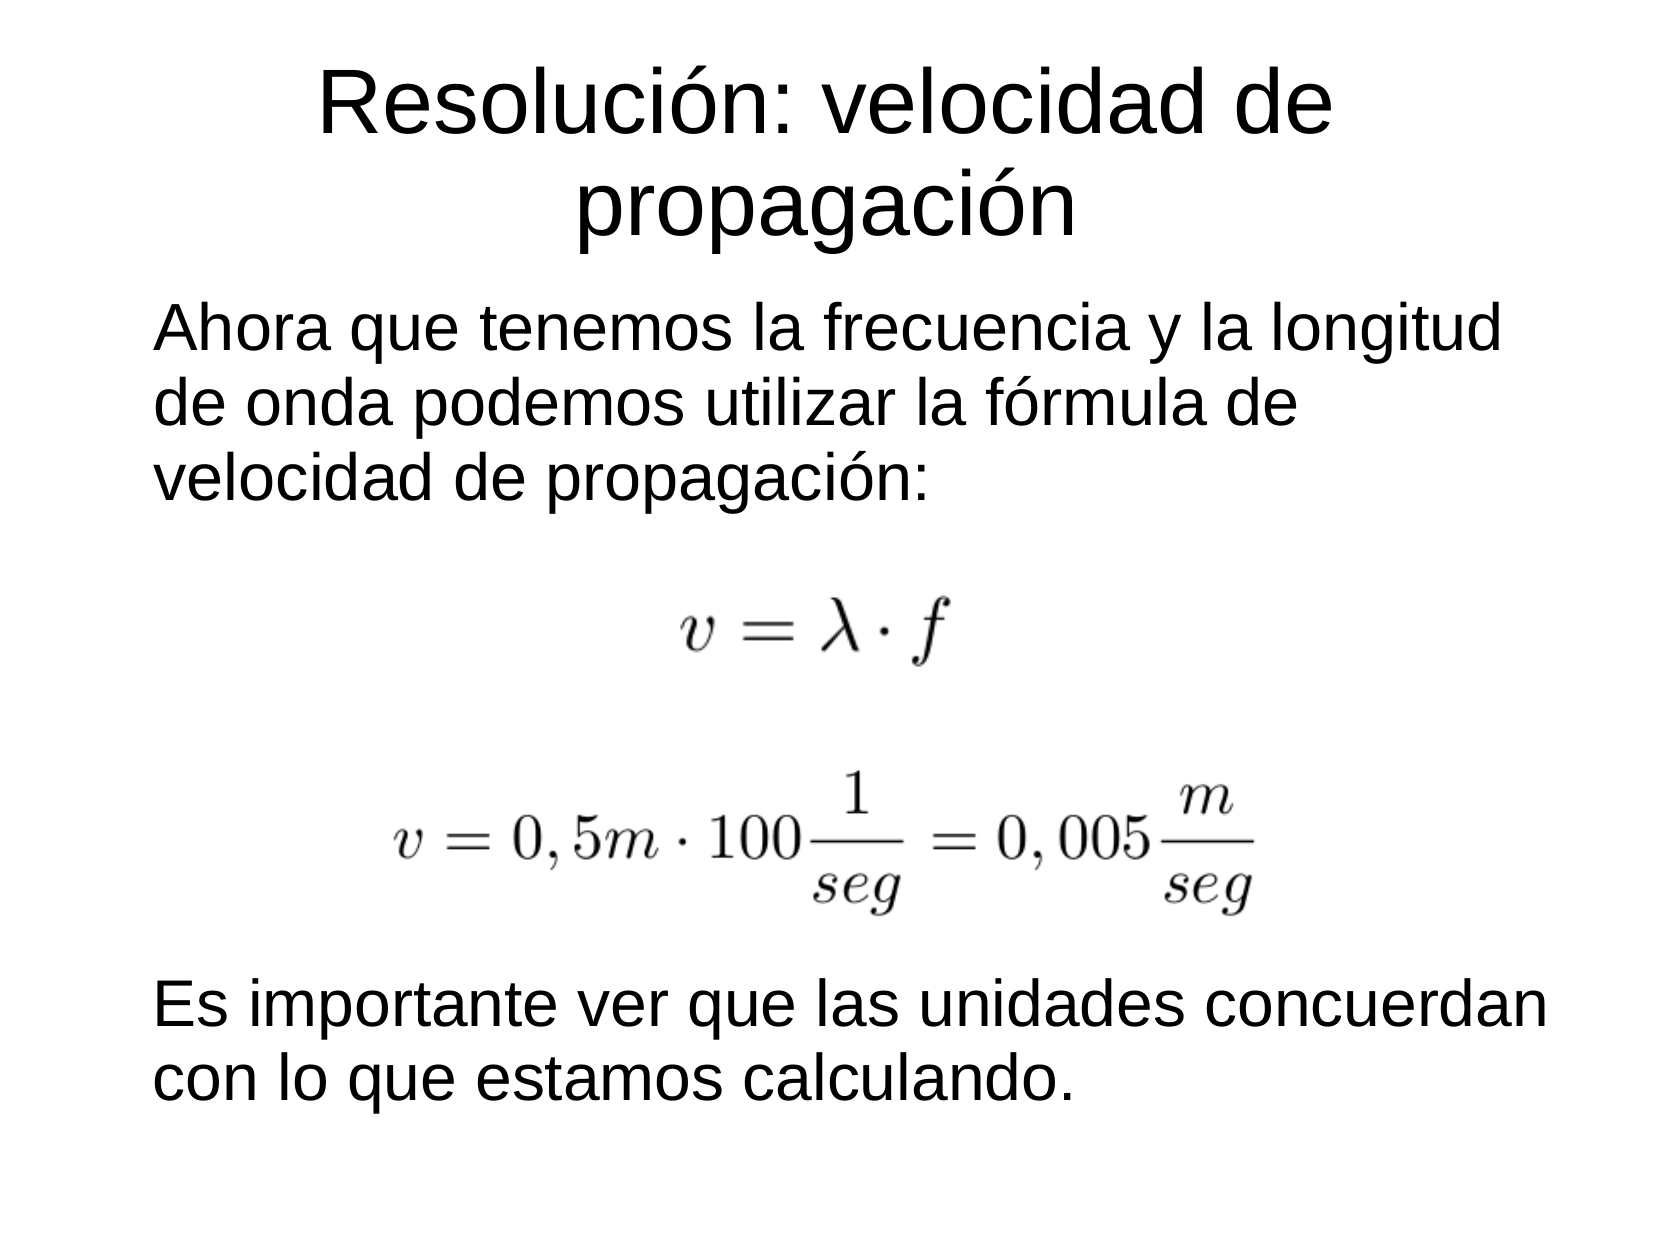

# Resolución: velocidad de propagación
Ahora que tenemos la frecuencia y la longitud de onda podemos utilizar la fórmula de velocidad de propagación:
Es importante ver que las unidades concuerdan con lo que estamos calculando.